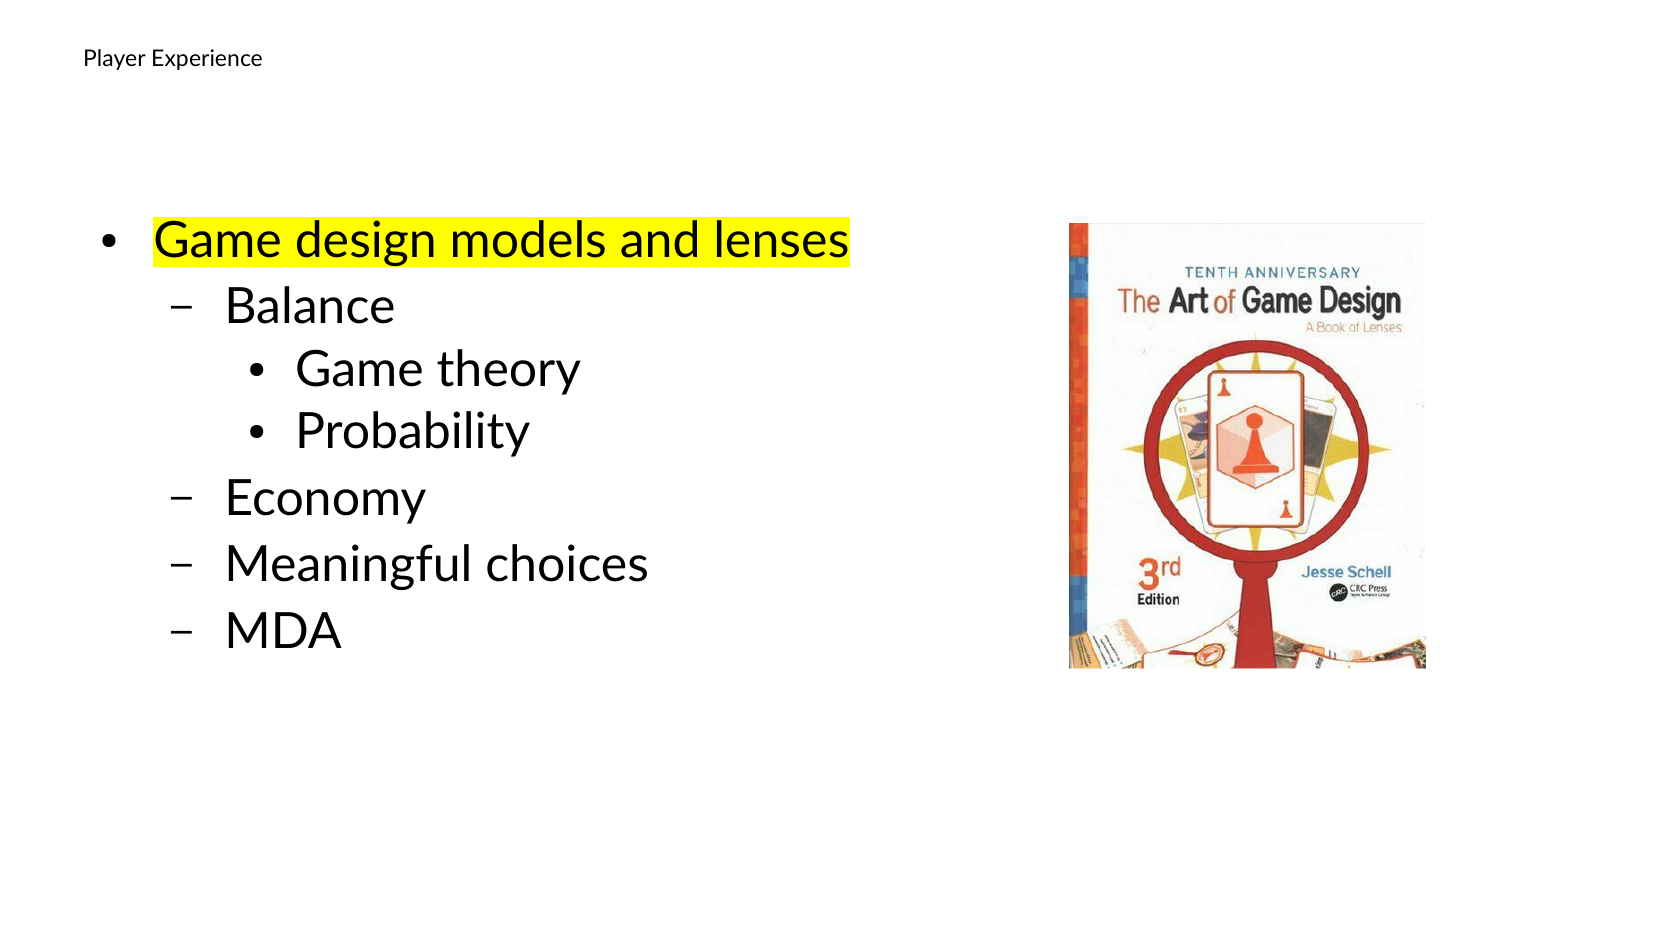

# Player Experience
Game design models and lenses
Balance
Game theory
Probability
Economy
Meaningful choices
MDA